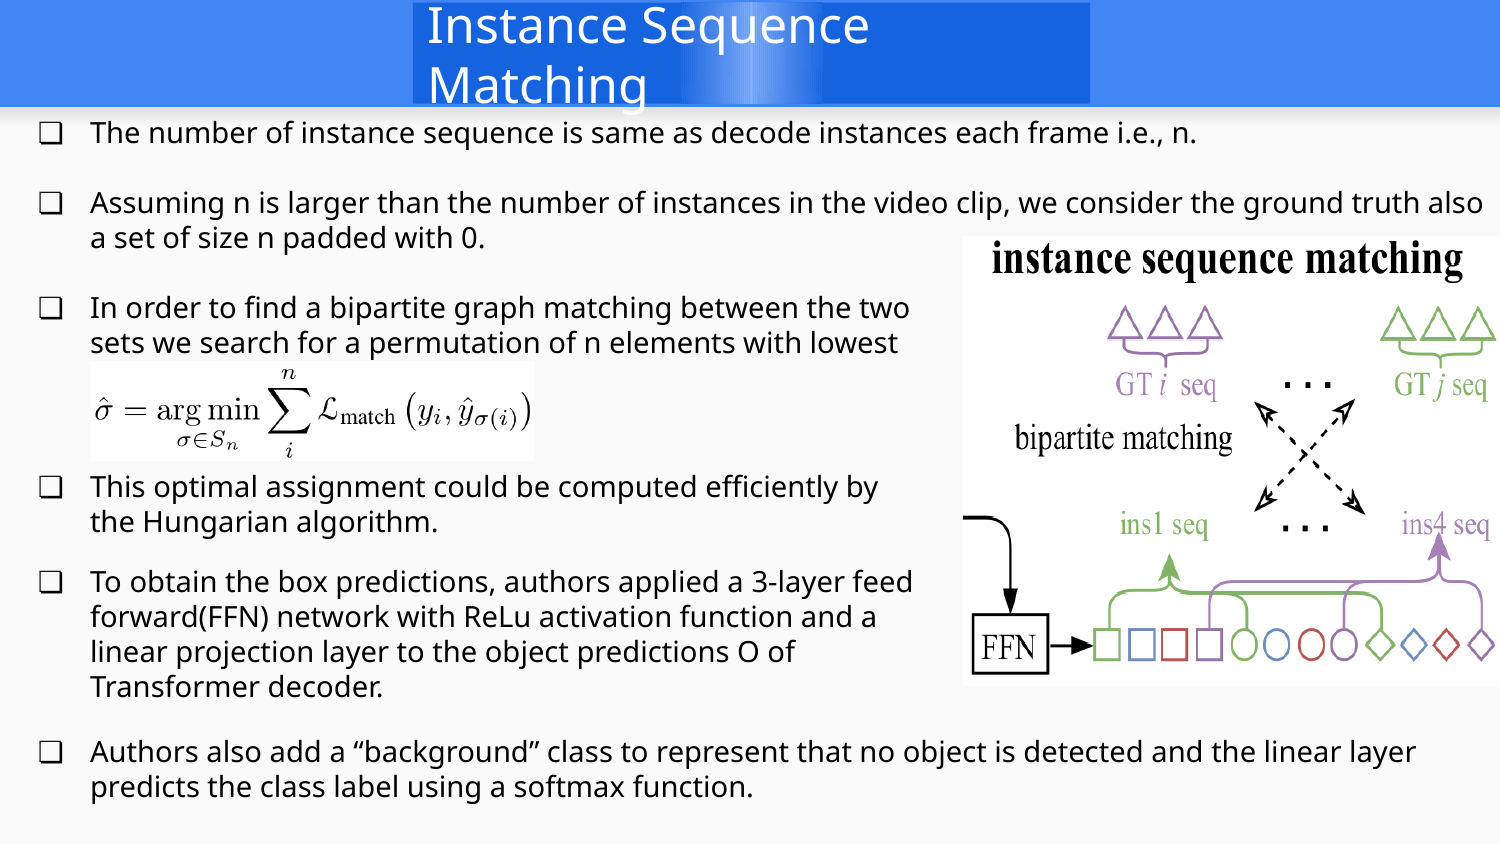

# Instance Sequence Matching
The number of instance sequence is same as decode instances each frame i.e., n.
Assuming n is larger than the number of instances in the video clip, we consider the ground truth also a set of size n padded with 0.
In order to find a bipartite graph matching between the two sets we search for a permutation of n elements with lowest cost:
This optimal assignment could be computed efficiently by the Hungarian algorithm.
To obtain the box predictions, authors applied a 3-layer feed forward(FFN) network with ReLu activation function and a linear projection layer to the object predictions O of Transformer decoder.
Authors also add a “background” class to represent that no object is detected and the linear layer predicts the class label using a softmax function.